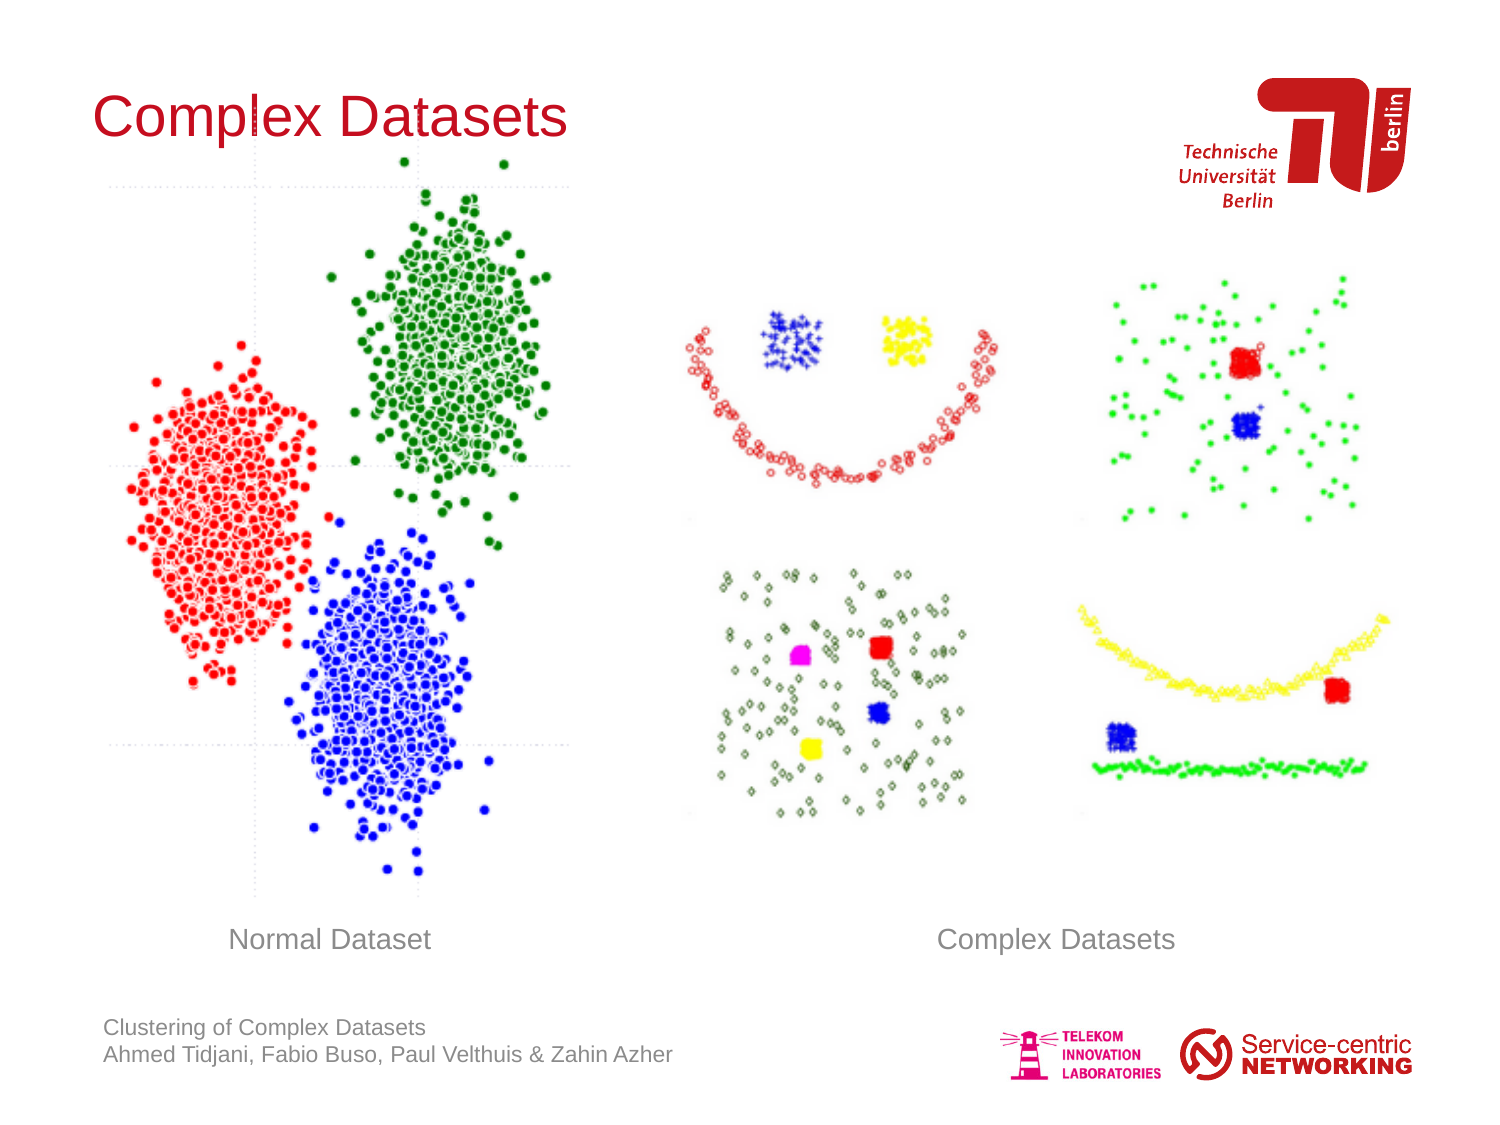

Complex Datasets
Normal Dataset
Complex Datasets
Clustering of Complex Datasets
Ahmed Tidjani, Fabio Buso, Paul Velthuis & Zahin Azher